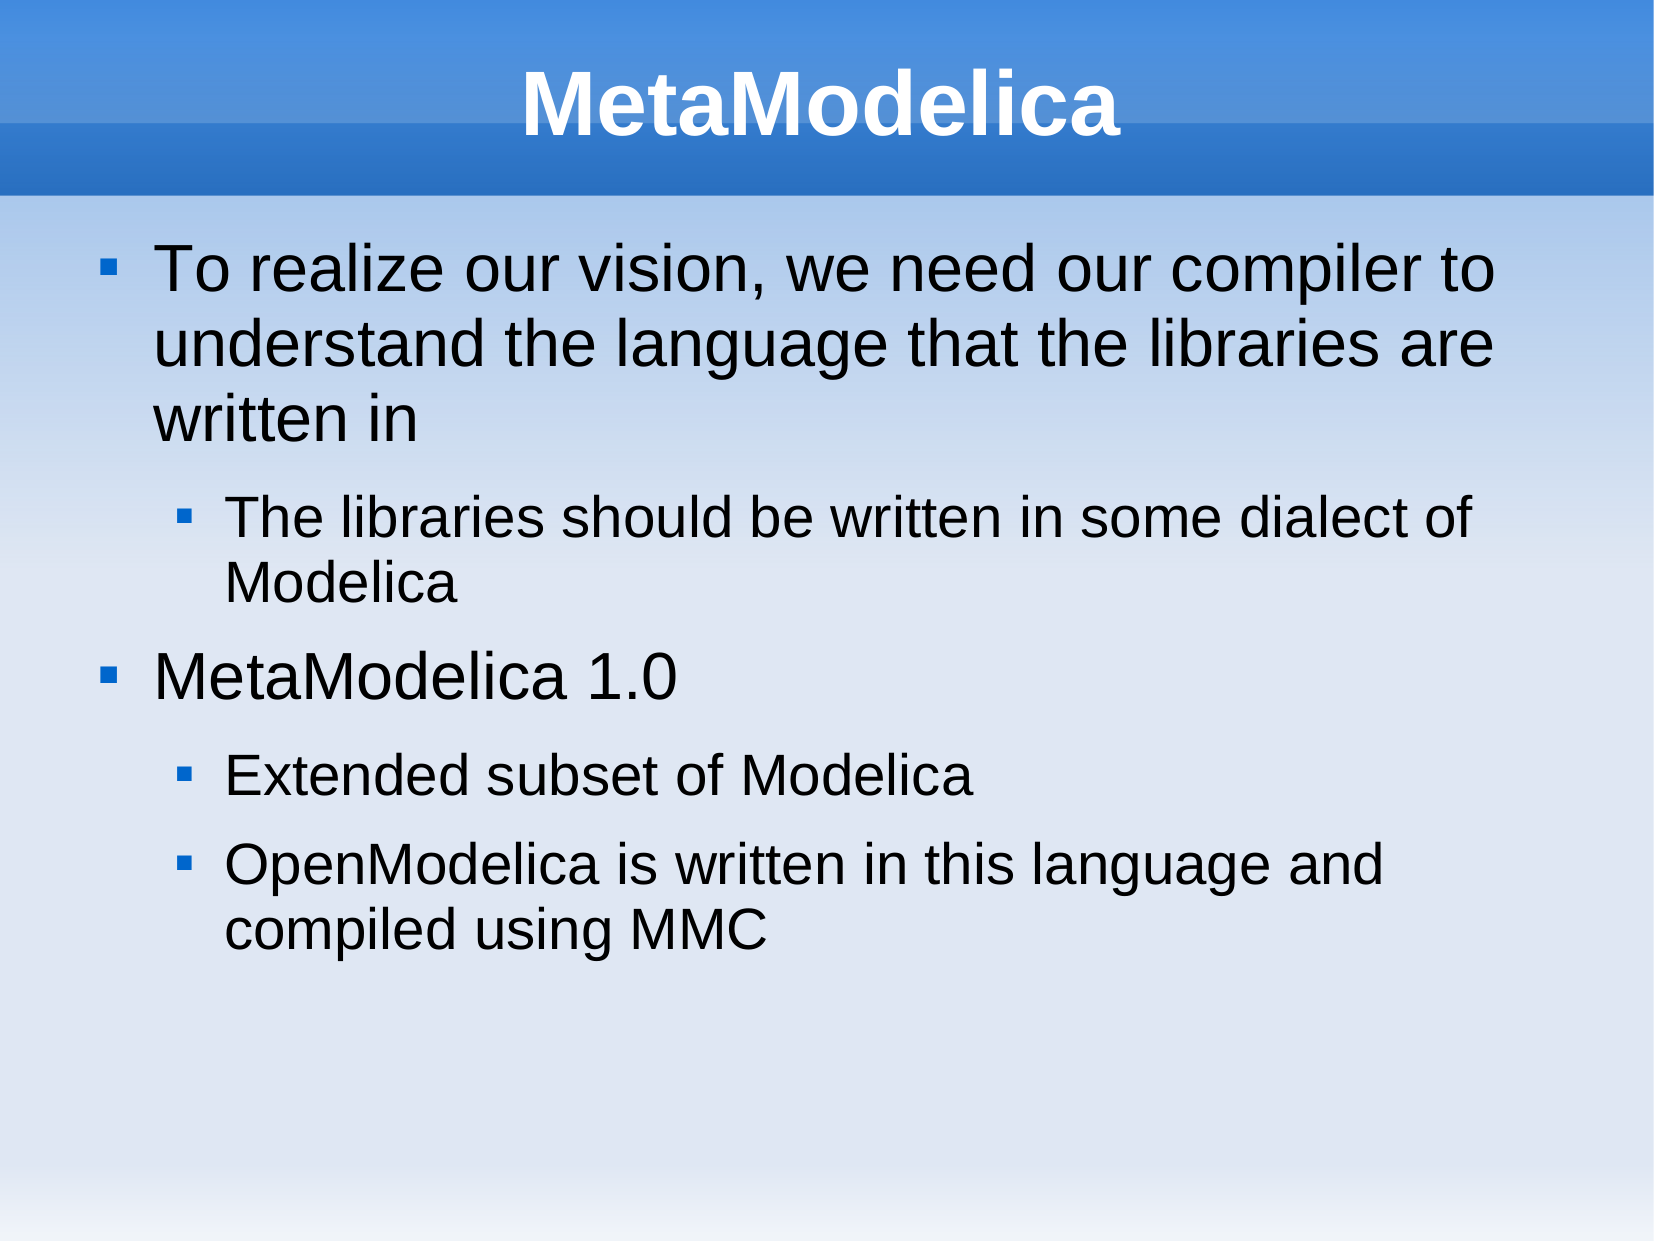

# MetaModelica
To realize our vision, we need our compiler to understand the language that the libraries are written in
The libraries should be written in some dialect of Modelica
MetaModelica 1.0
Extended subset of Modelica
OpenModelica is written in this language and compiled using MMC